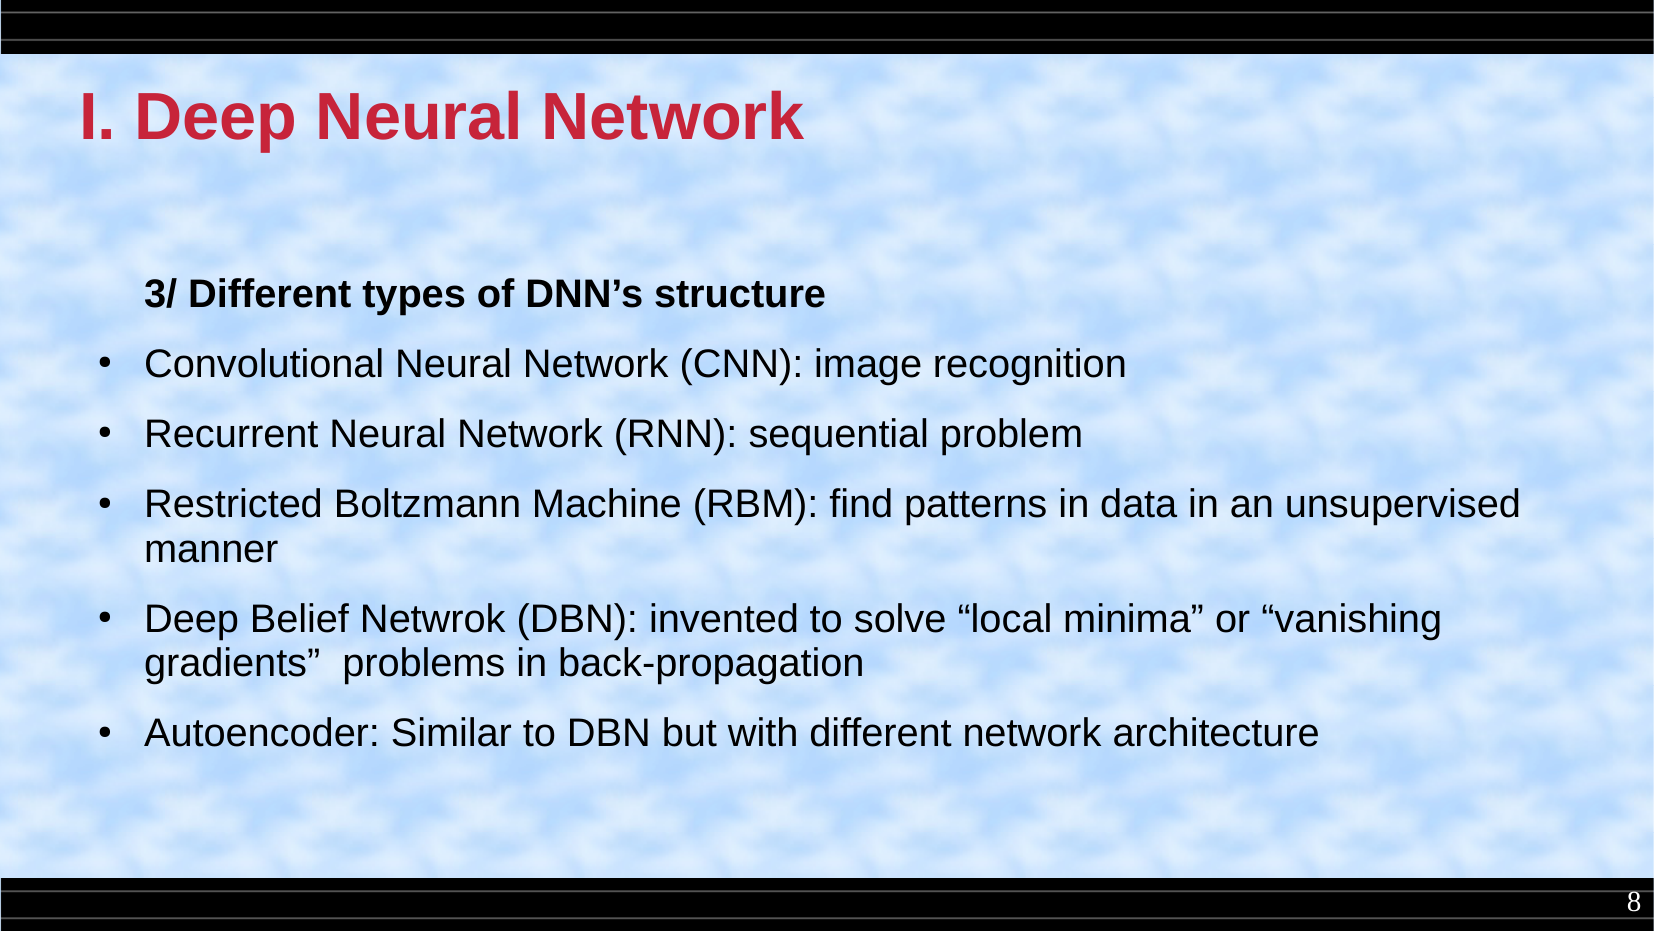

I. Deep Neural Network
# 3/ Different types of DNN’s structure
Convolutional Neural Network (CNN): image recognition
Recurrent Neural Network (RNN): sequential problem
Restricted Boltzmann Machine (RBM): find patterns in data in an unsupervised manner
Deep Belief Netwrok (DBN): invented to solve “local minima” or “vanishing gradients” problems in back-propagation
Autoencoder: Similar to DBN but with different network architecture